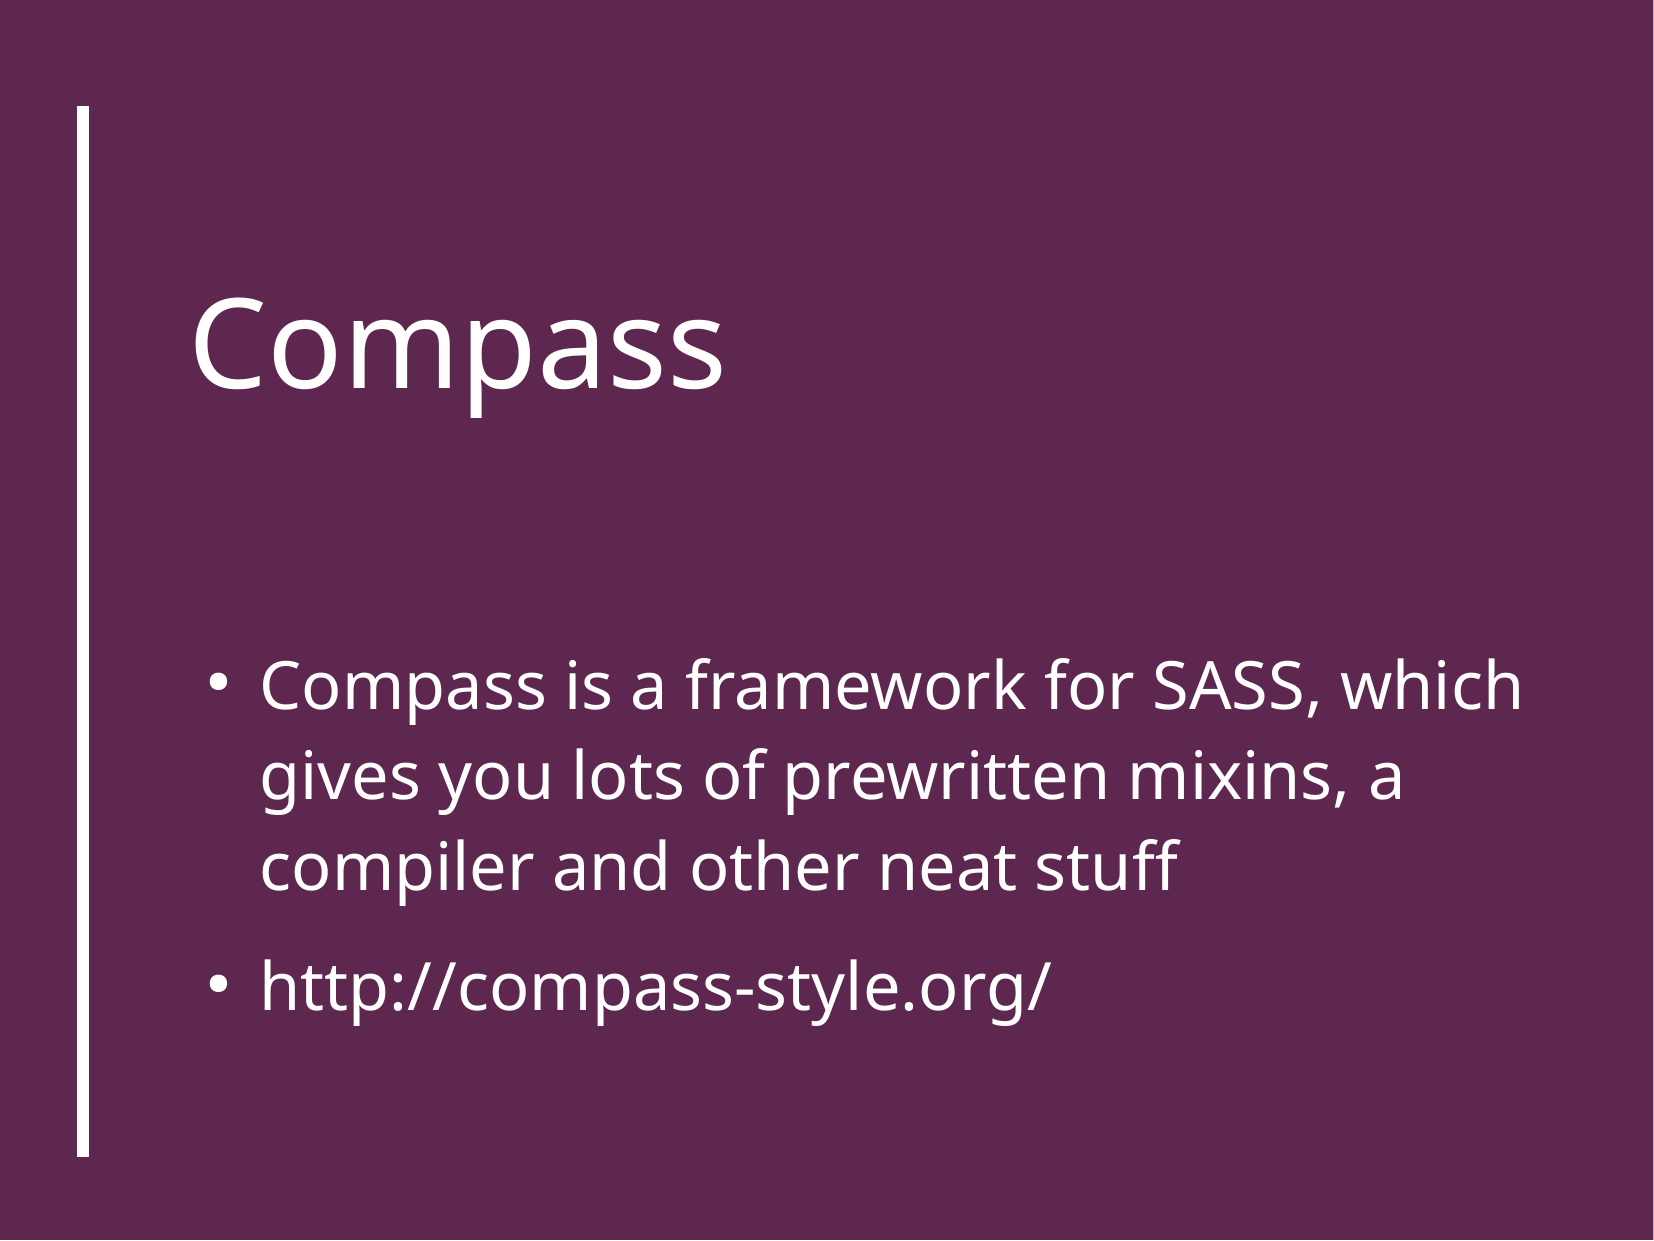

# Compass
Compass is a framework for SASS, which gives you lots of prewritten mixins, a compiler and other neat stuff
http://compass-style.org/